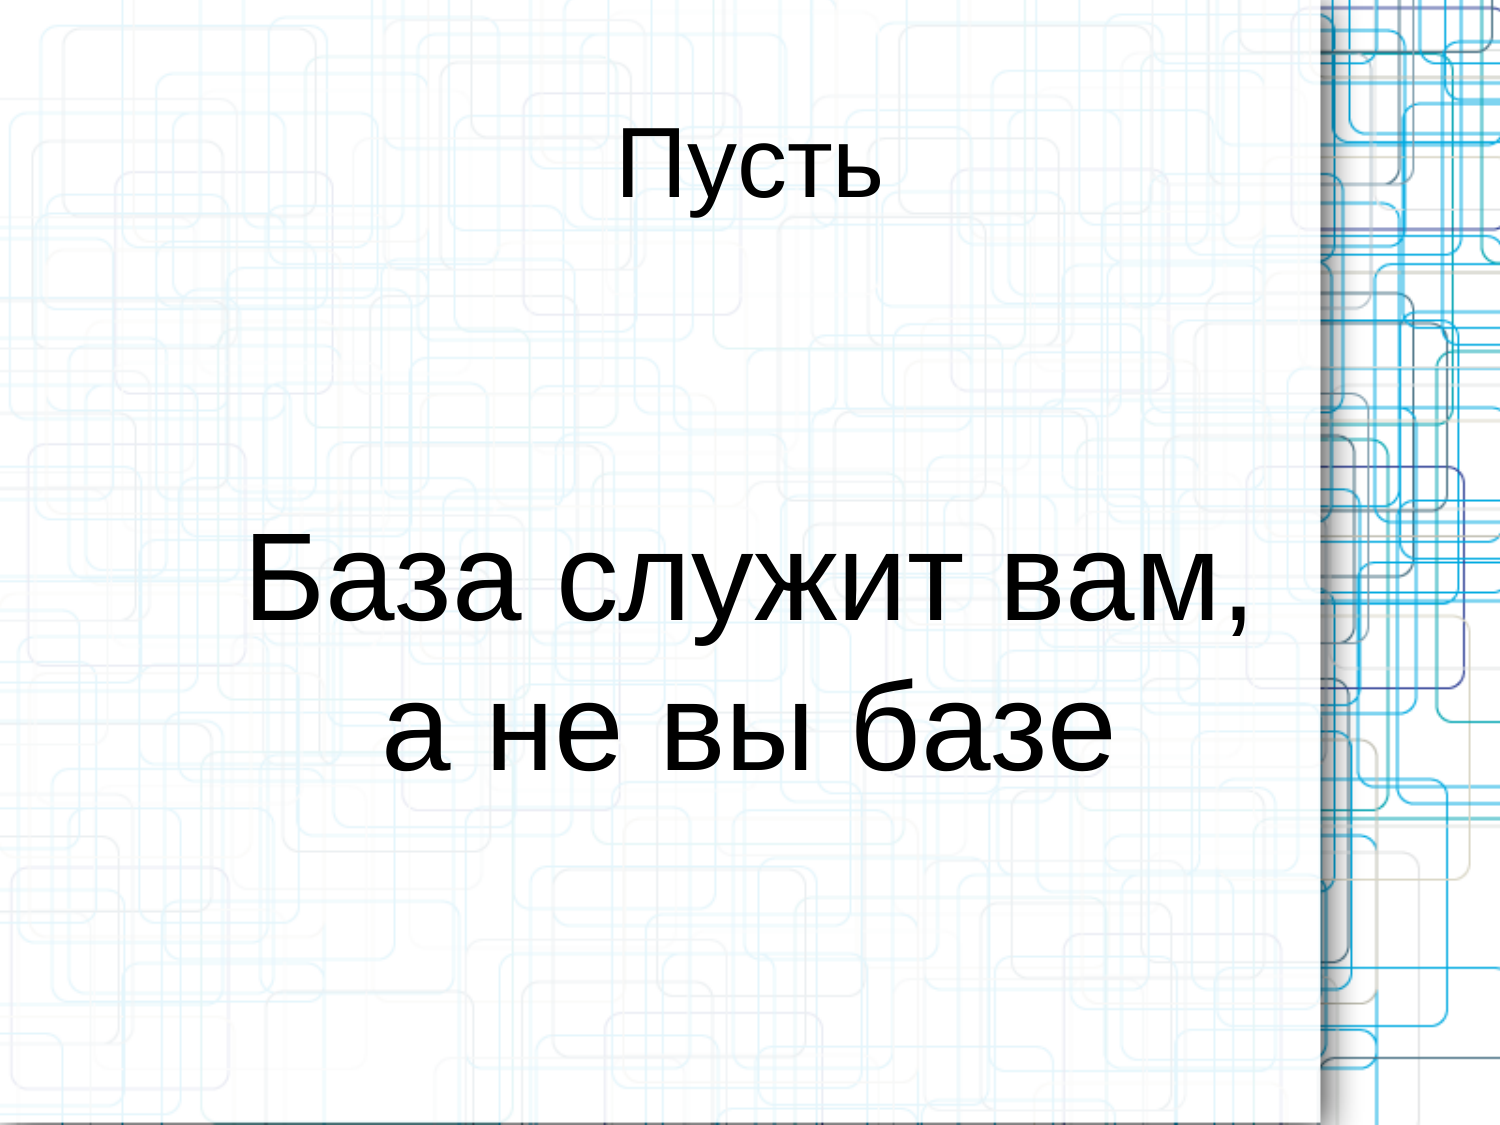

Пусть
# База служит вам,
а не вы базе